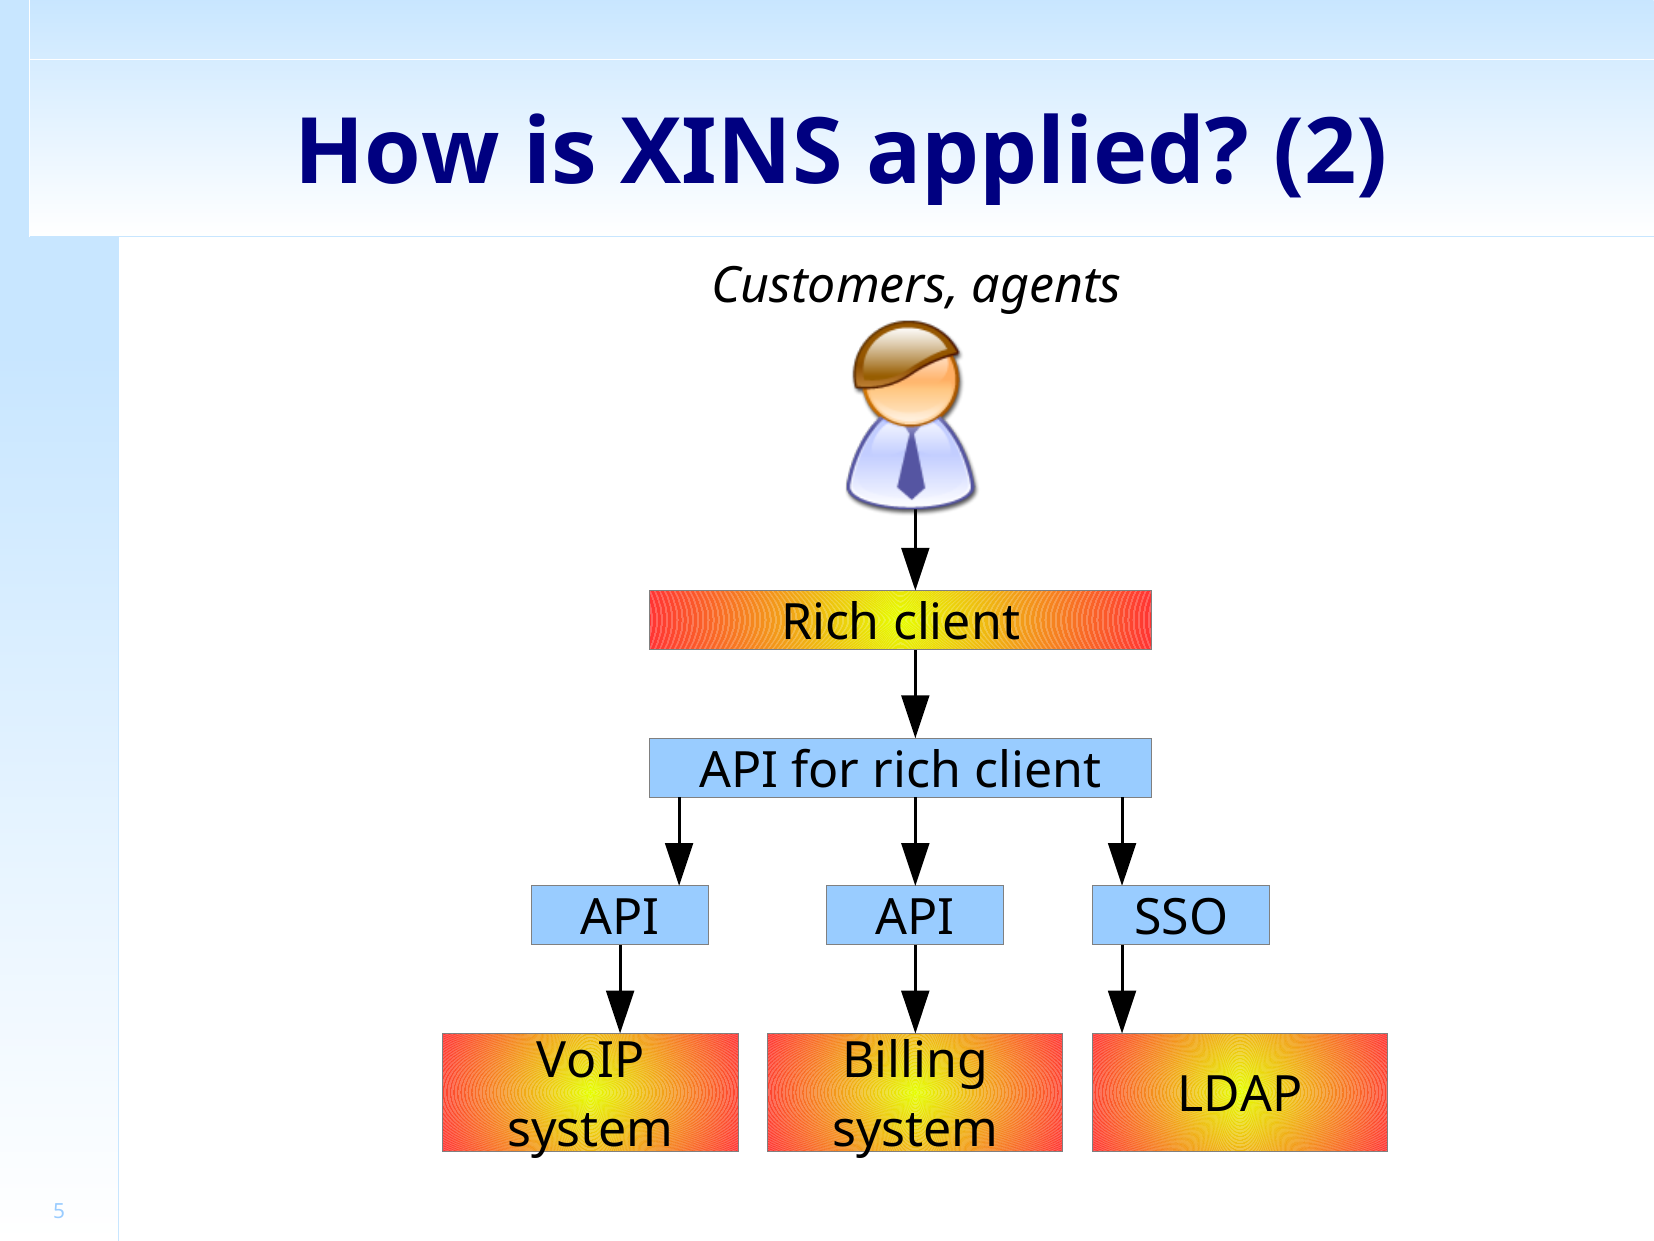

# How is XINS applied? (2)
Customers, agents
Rich client
API for rich client
API
API
SSO
VoIP
system
Billing
system
LDAP